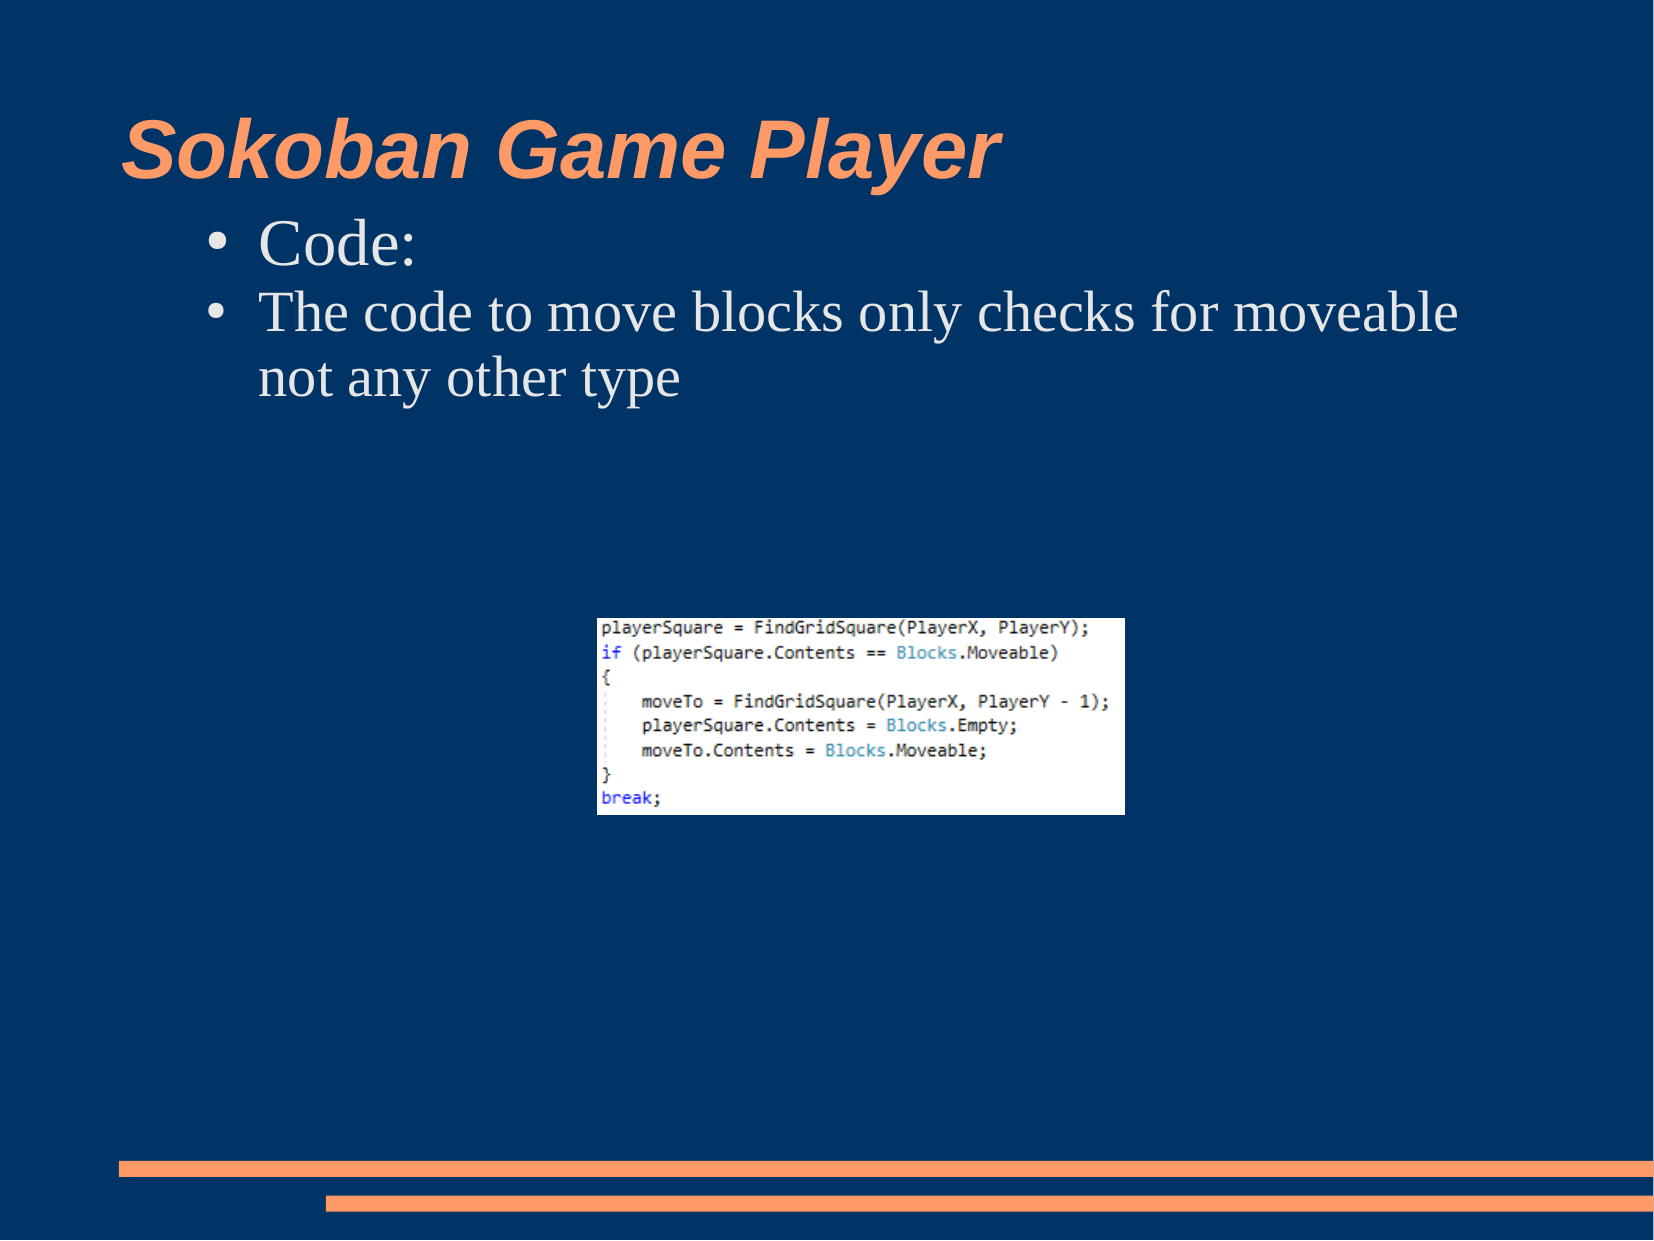

# Sokoban Game Player
Code:
The code to move blocks only checks for moveable
not any other type